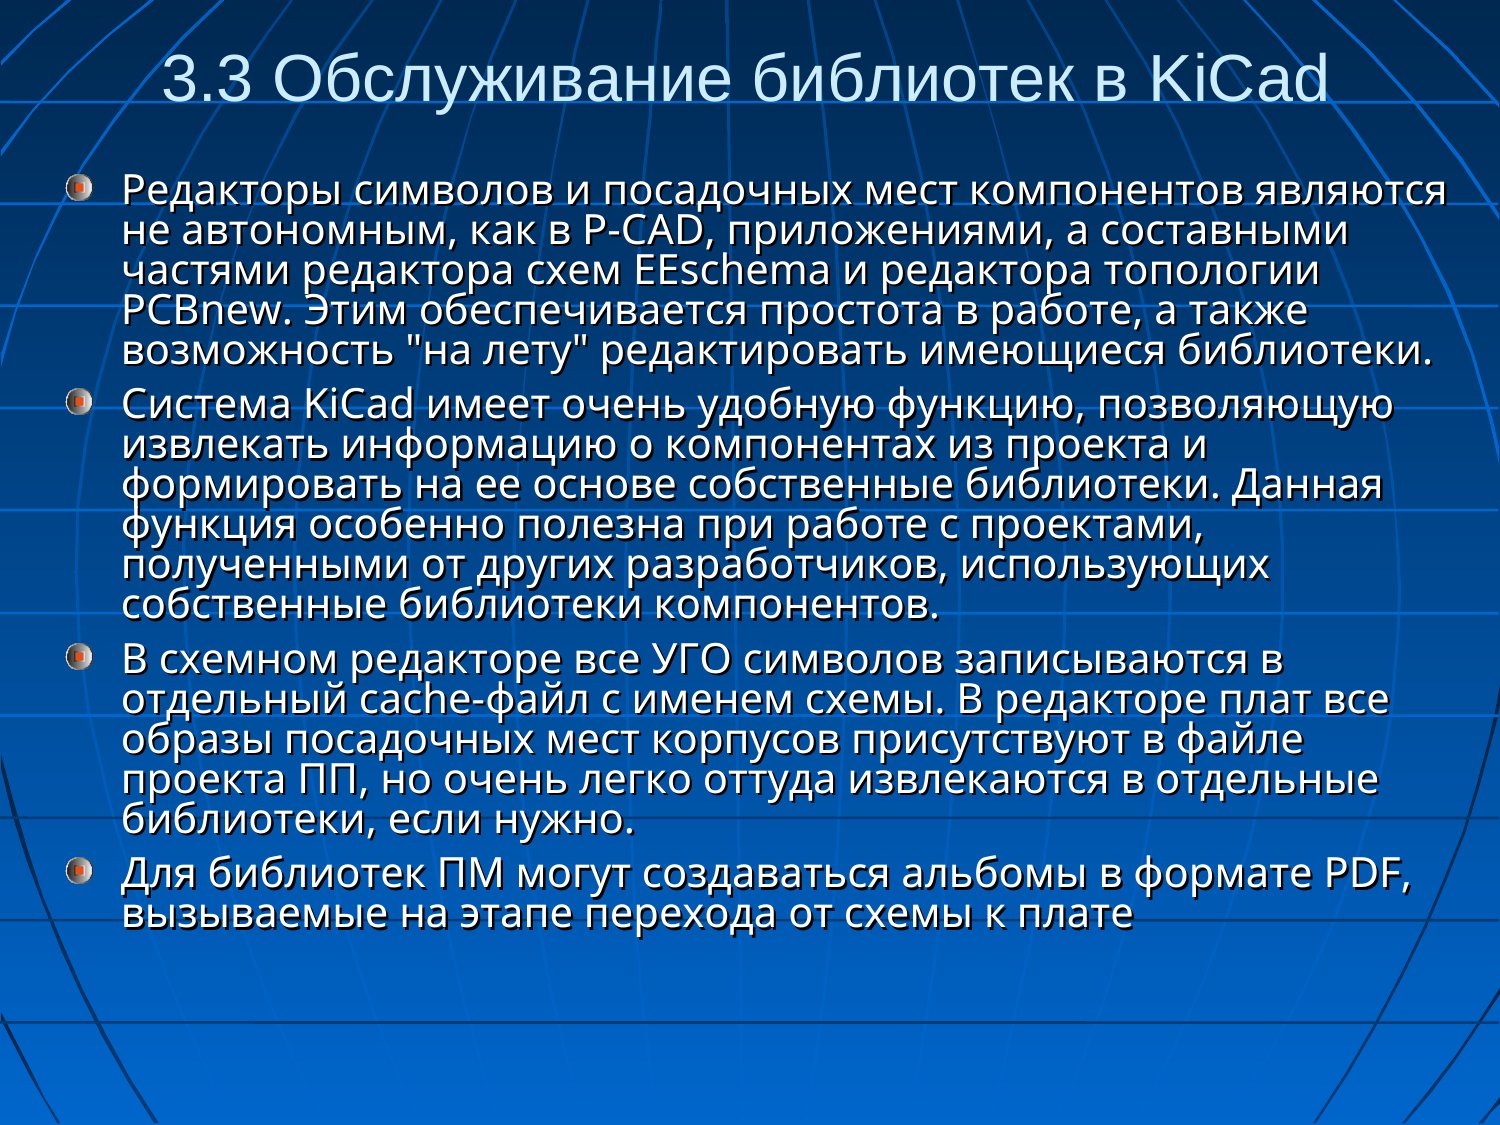

3.3 Обслуживание библиотек в KiCad
Редакторы символов и посадочных мест компонентов являются не автономным, как в P-CAD, приложениями, а составными частями редактора схем EEschema и редактора топологии PCBnew. Этим обеспечивается простота в работе, а также возможность "на лету" редактировать имеющиеся библиотеки.
Система KiCad имеет очень удобную функцию, позволяющую извлекать информацию о компонентах из проекта и формировать на ее основе собственные библиотеки. Данная функция особенно полезна при работе с проектами, полученными от других разработчиков, использующих собственные библиотеки компонентов.
В схемном редакторе все УГО символов записываются в отдельный cache-файл с именем схемы. В редакторе плат все образы посадочных мест корпусов присутствуют в файле проекта ПП, но очень легко оттуда извлекаются в отдельные библиотеки, если нужно.
Для библиотек ПМ могут создаваться альбомы в формате PDF, вызываемые на этапе перехода от схемы к плате